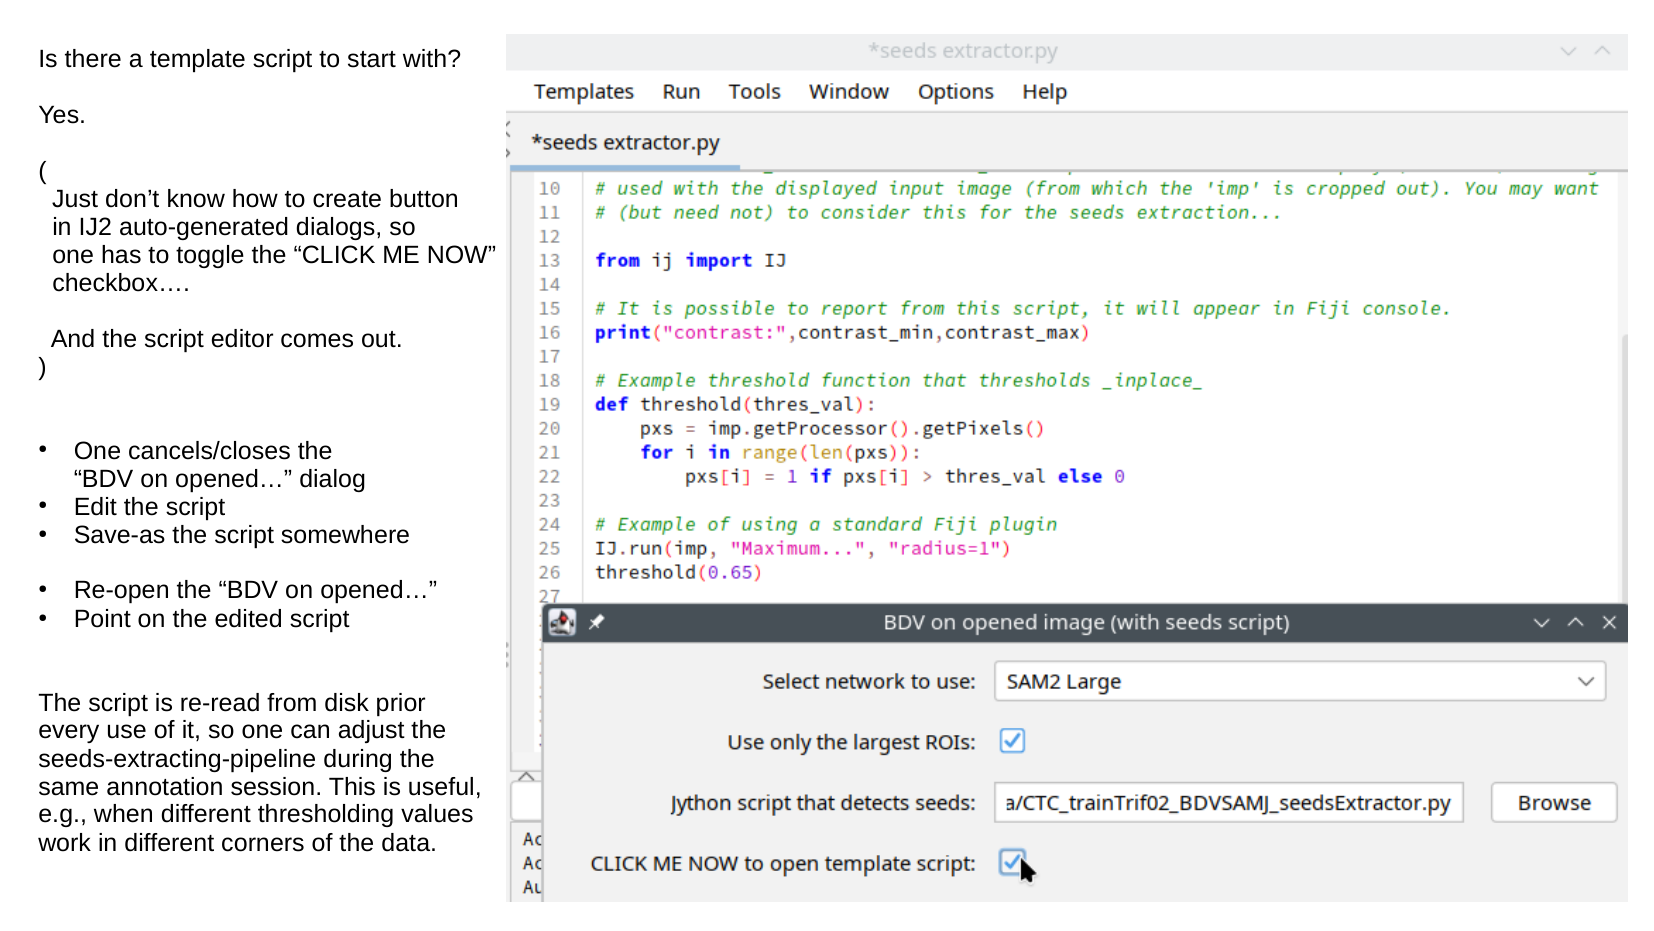

# Is there a template script to start with?
Yes.
(
 Just don’t know how to create button
 in IJ2 auto-generated dialogs, so
 one has to toggle the “CLICK ME NOW”
 checkbox….
 And the script editor comes out.
)
One cancels/closes the
“BDV on opened…” dialog
Edit the script
Save-as the script somewhere
Re-open the “BDV on opened…”
Point on the edited script
The script is re-read from disk prior
every use of it, so one can adjust the
seeds-extracting-pipeline during the
same annotation session. This is useful,
e.g., when different thresholding values
work in different corners of the data.